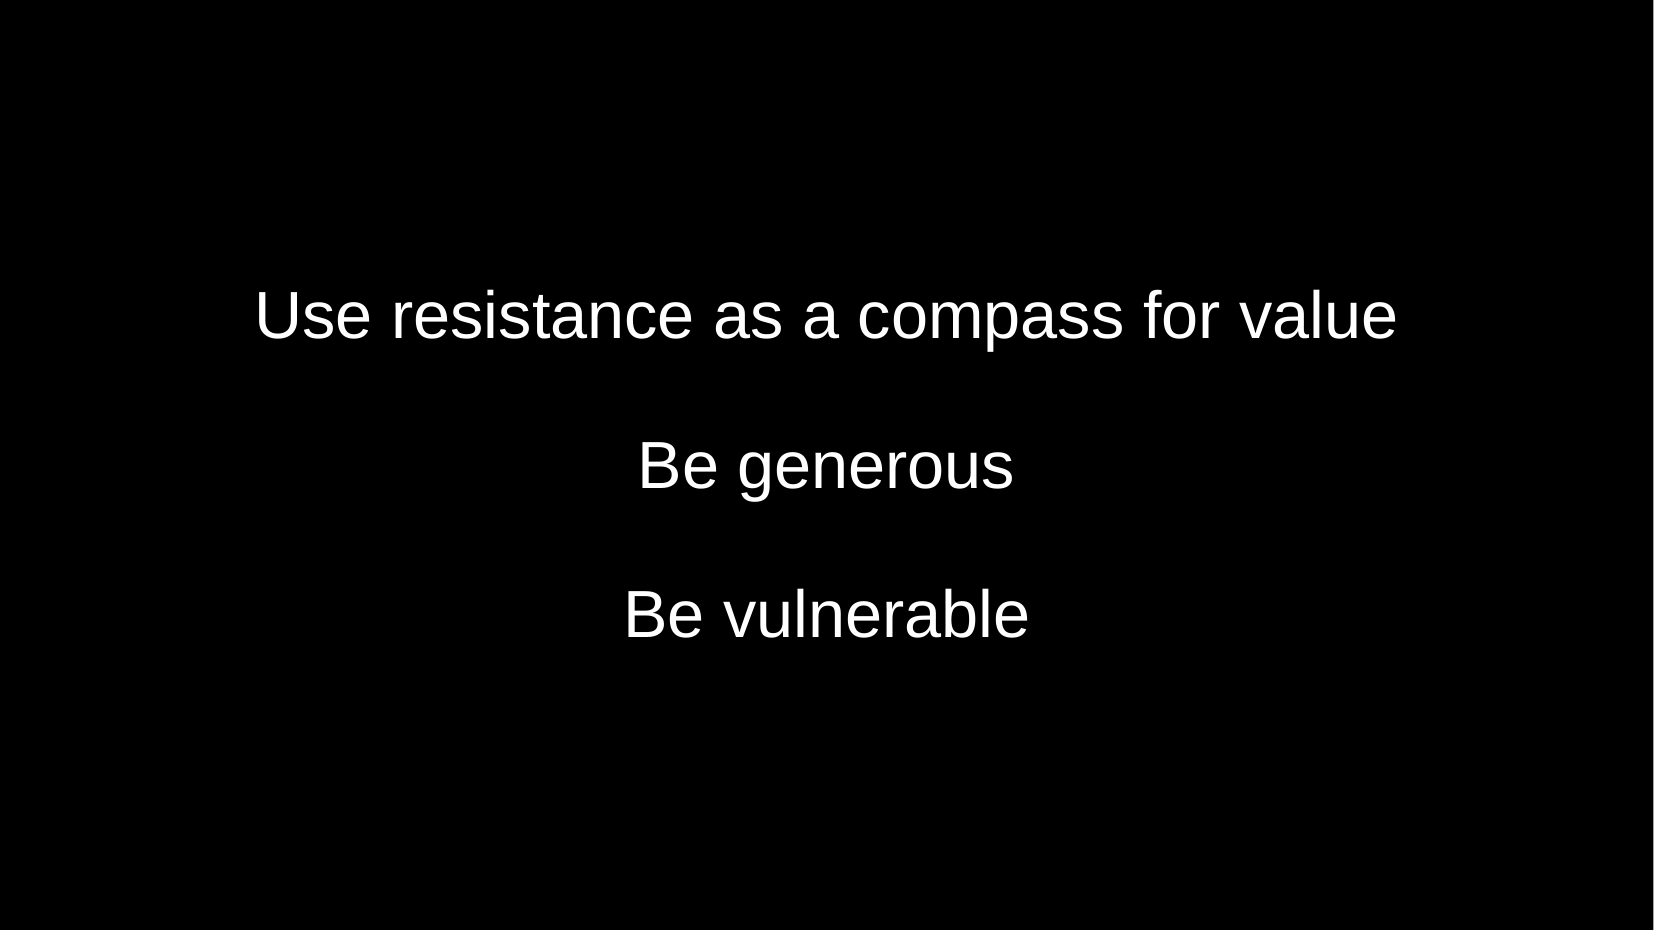

# Use resistance as a compass for value
Be generous
Be vulnerable